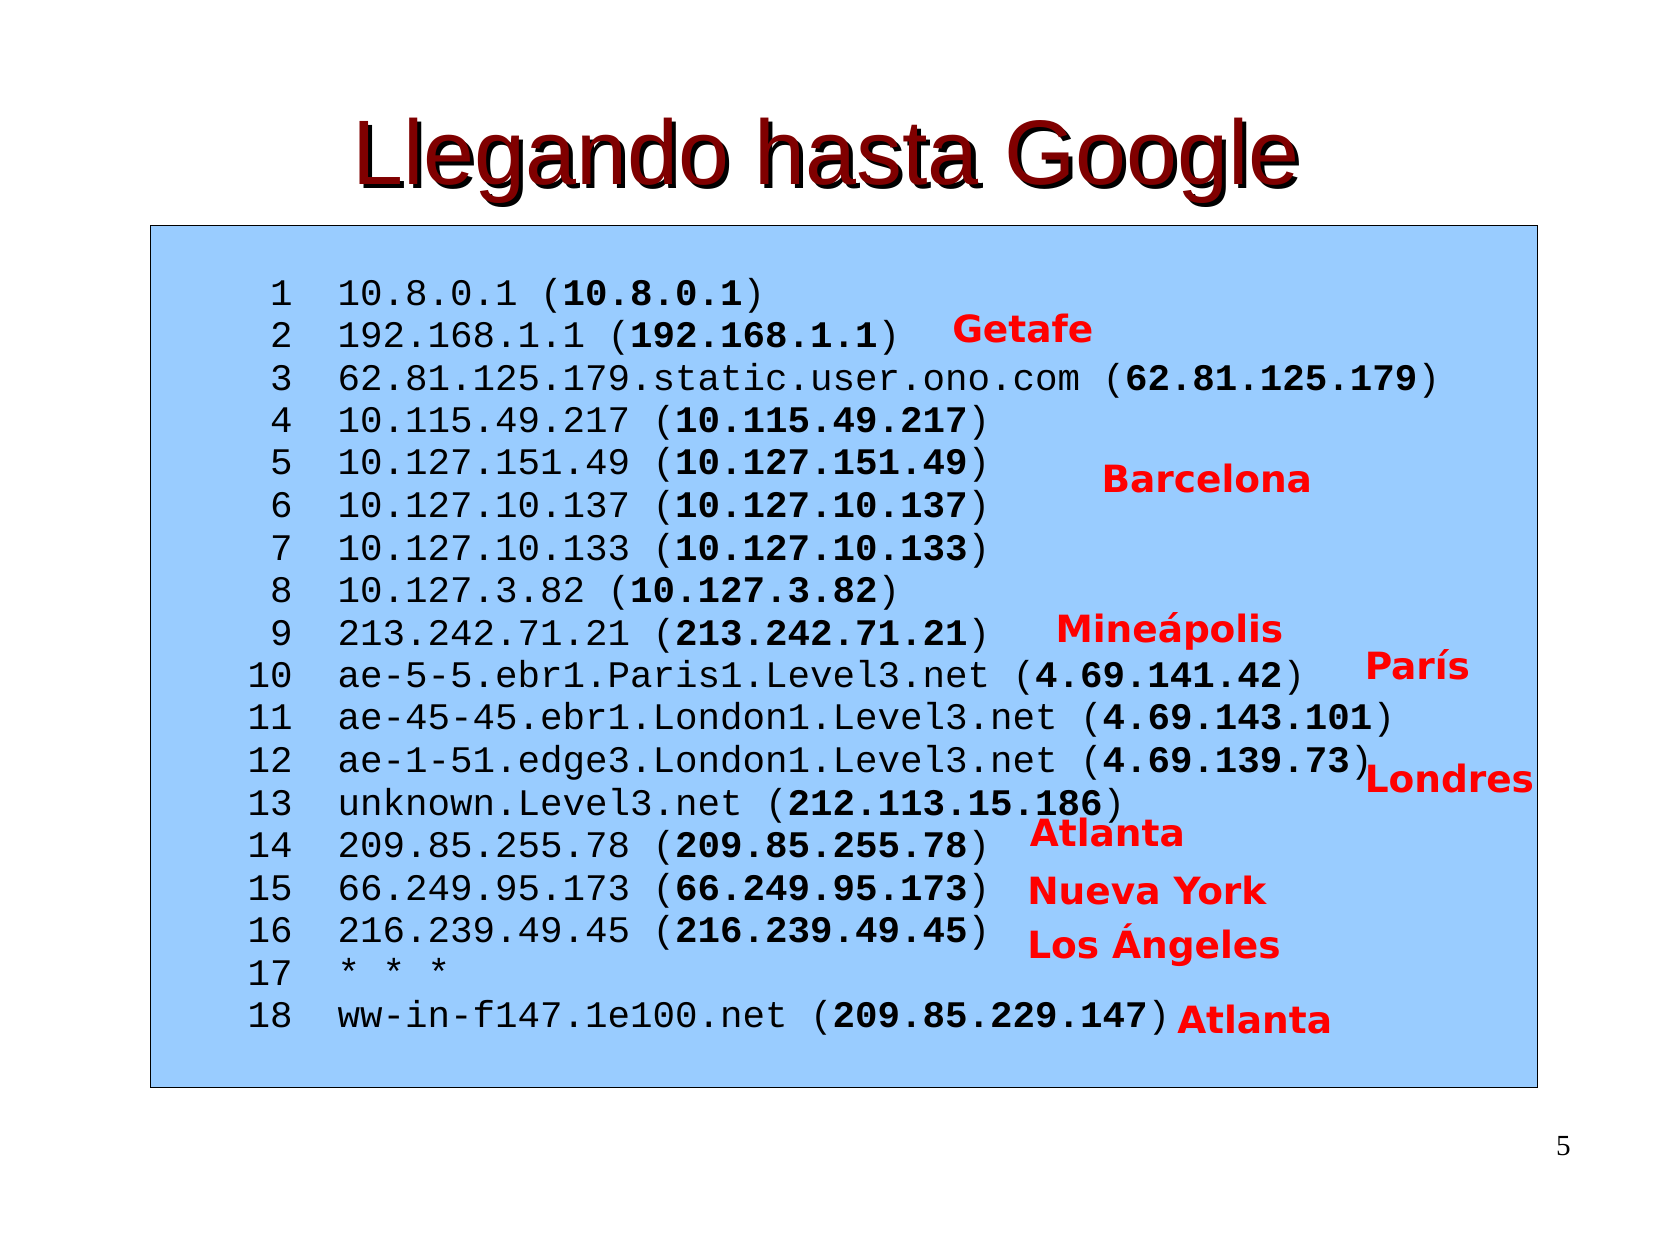

# Llegando hasta Google
 1 10.8.0.1 (10.8.0.1)
 2 192.168.1.1 (192.168.1.1)
 3 62.81.125.179.static.user.ono.com (62.81.125.179)
 4 10.115.49.217 (10.115.49.217)
 5 10.127.151.49 (10.127.151.49)
 6 10.127.10.137 (10.127.10.137)
 7 10.127.10.133 (10.127.10.133)
 8 10.127.3.82 (10.127.3.82)
 9 213.242.71.21 (213.242.71.21)
10 ae-5-5.ebr1.Paris1.Level3.net (4.69.141.42)
11 ae-45-45.ebr1.London1.Level3.net (4.69.143.101)
12 ae-1-51.edge3.London1.Level3.net (4.69.139.73)
13 unknown.Level3.net (212.113.15.186)
14 209.85.255.78 (209.85.255.78)
15 66.249.95.173 (66.249.95.173)
16 216.239.49.45 (216.239.49.45)
17 * * *
18 ww-in-f147.1e100.net (209.85.229.147)
 1 10.8.0.1 (10.8.0.1)
 2 192.168.1.1 (192.168.1.1)
 3 62.81.125.179.static.user.ono.com (62.81.125.179)
 4 10.115.49.217 (10.115.49.217)
 5 10.127.151.49 (10.127.151.49)
 6 10.127.10.137 (10.127.10.137)
 7 10.127.10.133 (10.127.10.133)
 8 10.127.3.82 (10.127.3.82)
 9 213.242.71.21 (213.242.71.21)
10 ae-5-5.ebr1.Paris1.Level3.net (4.69.141.42)
11 ae-45-45.ebr1.London1.Level3.net (4.69.143.101)
12 ae-1-51.edge3.London1.Level3.net (4.69.139.73)
13 unknown.Level3.net (212.113.15.186)
14 209.85.255.78 (209.85.255.78)
15 66.249.95.173 (66.249.95.173)
16 216.239.49.45 (216.239.49.45)
17 * * *
18 ww-in-f147.1e100.net (209.85.229.147)
Getafe
Barcelona
Mineápolis
París
Londres
Atlanta
Nueva York
Los Ángeles
Atlanta
5